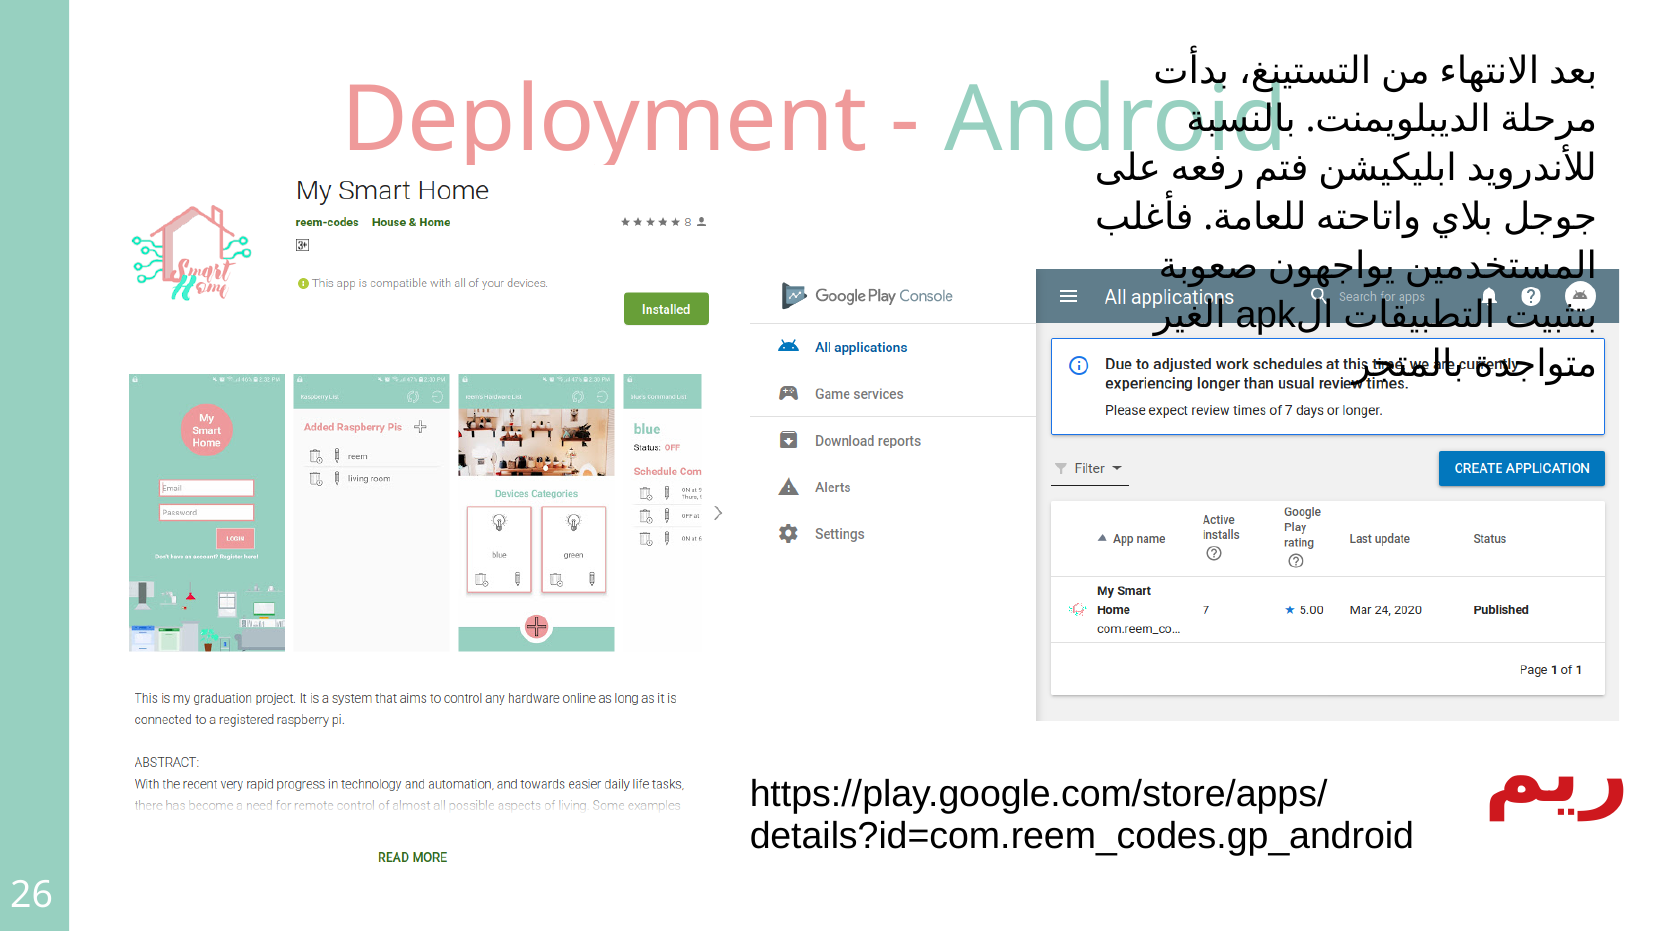

# Deployment - Android
بعد الانتهاء من التستينغ، بدأت مرحلة الديبلويمنت. بالنسبة للأندرويد ابليكيشن فتم رفعه على جوجل بلاي واتاحته للعامة. فأغلب المستخدمين يواجهون صعوبة بتثبيت التطبيقات الapk الغير متواجدة بالمتجر
ريم
https://play.google.com/store/apps/details?id=com.reem_codes.gp_android